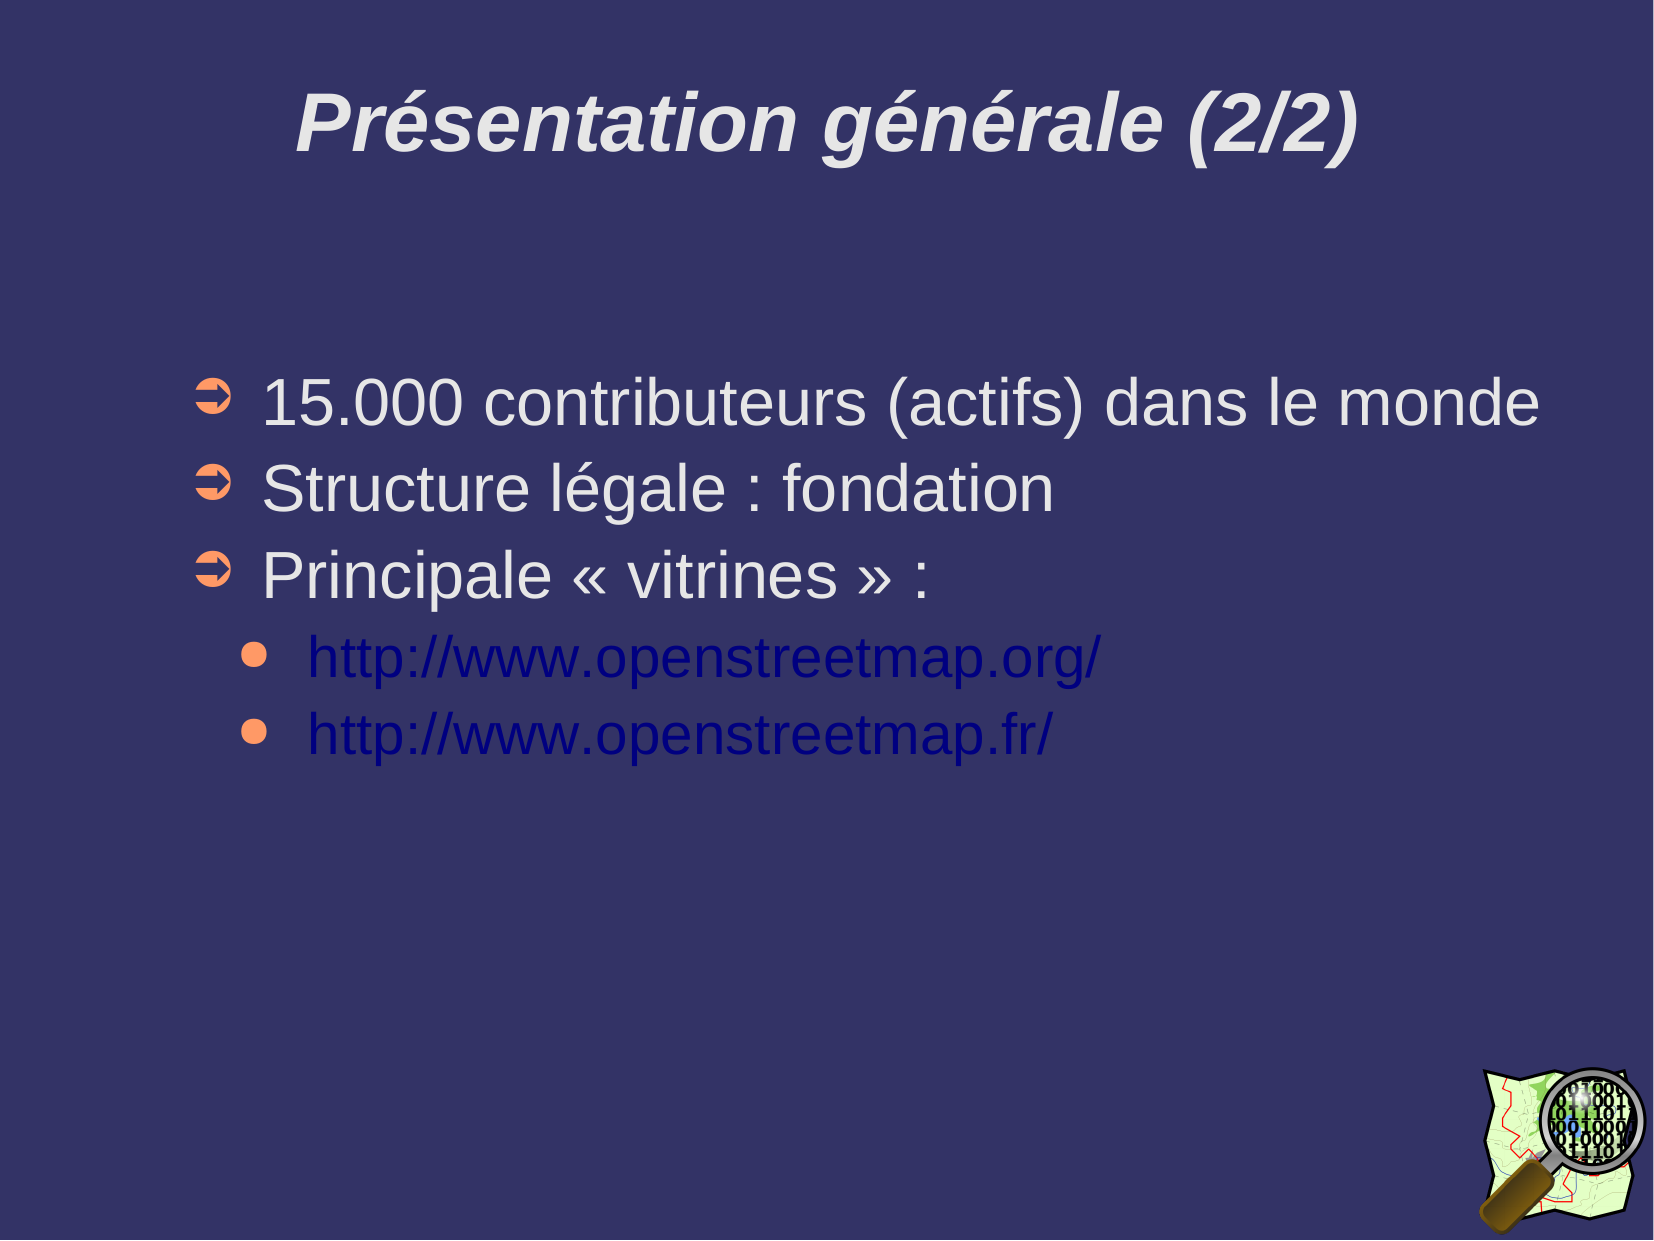

# Présentation générale (2/2)
15.000 contributeurs (actifs) dans le monde
Structure légale : fondation
Principale « vitrines » :
http://www.openstreetmap.org/
http://www.openstreetmap.fr/